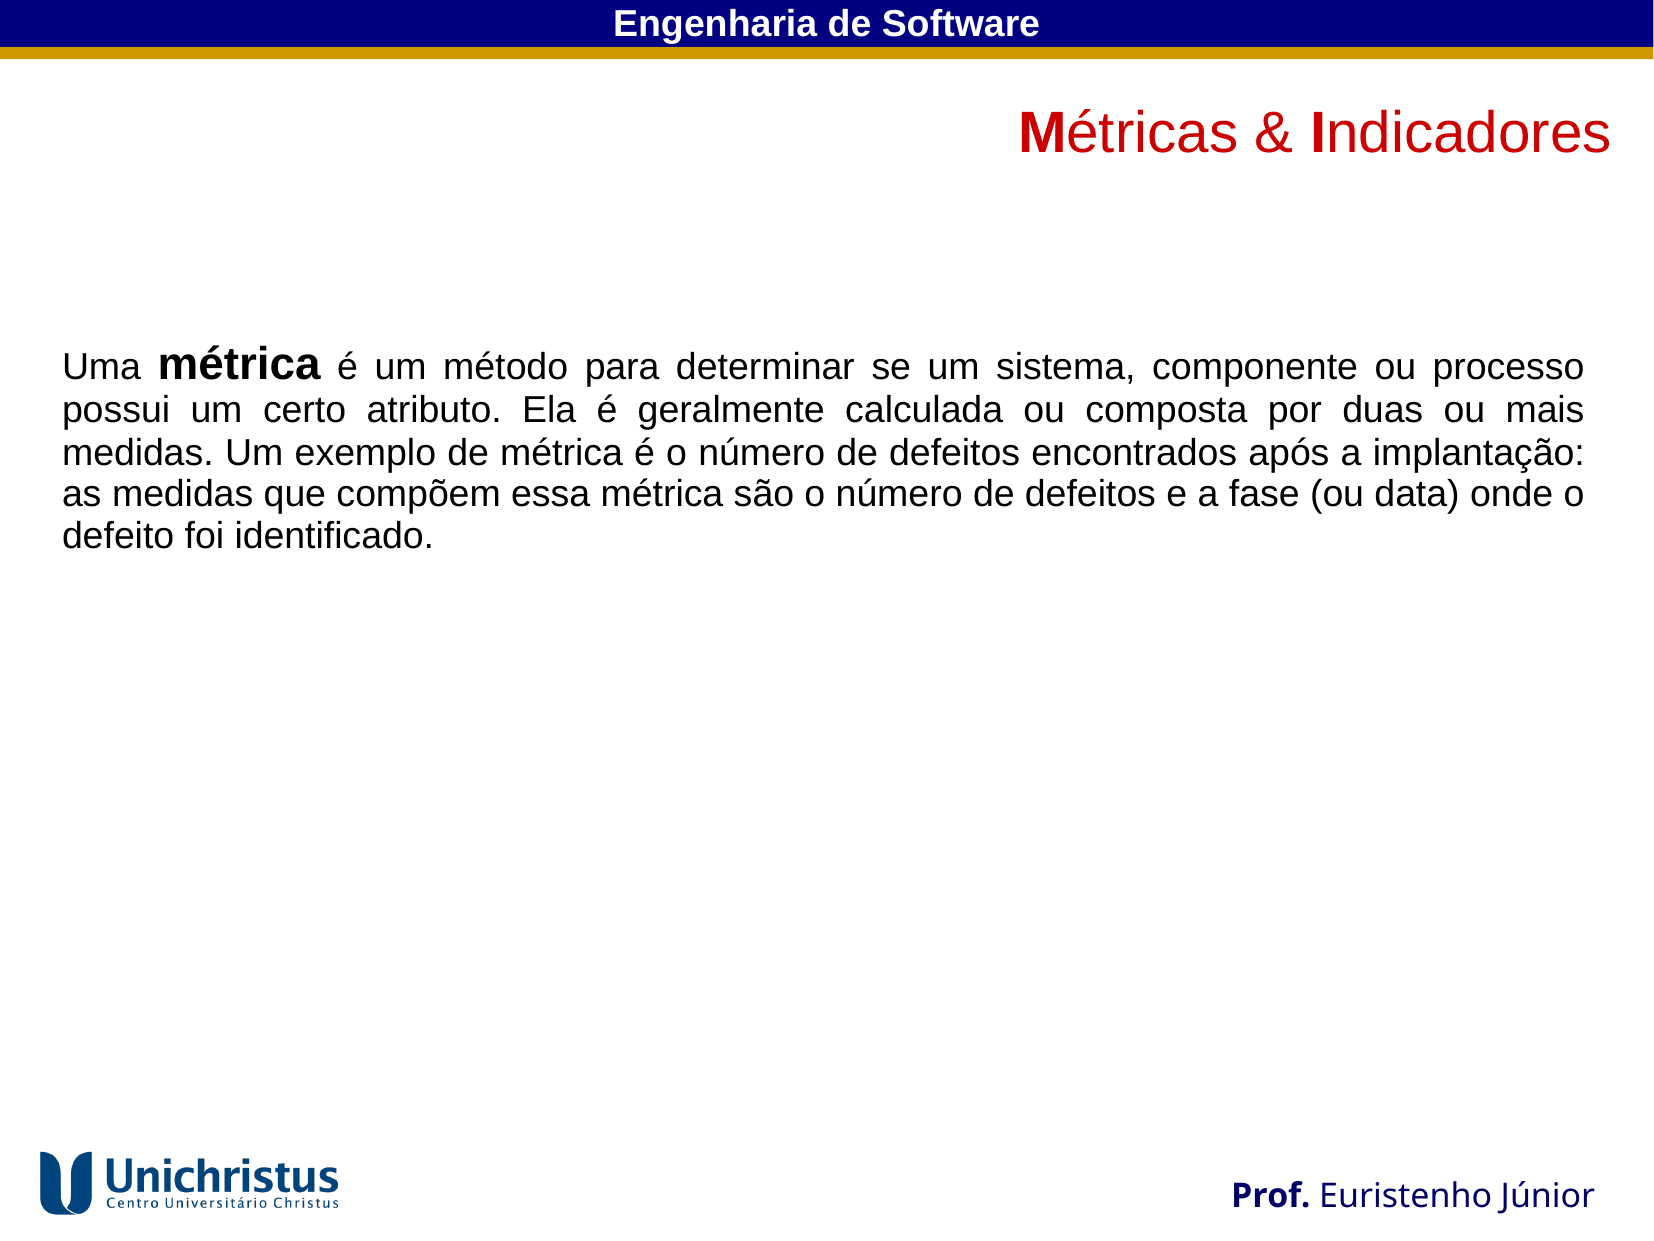

Engenharia de Software
Métricas & Indicadores
Uma métrica é um método para determinar se um sistema, componente ou processo possui um certo atributo. Ela é geralmente calculada ou composta por duas ou mais medidas. Um exemplo de métrica é o número de defeitos encontrados após a implantação: as medidas que compõem essa métrica são o número de defeitos e a fase (ou data) onde o
defeito foi identificado.
Prof. Euristenho Júnior